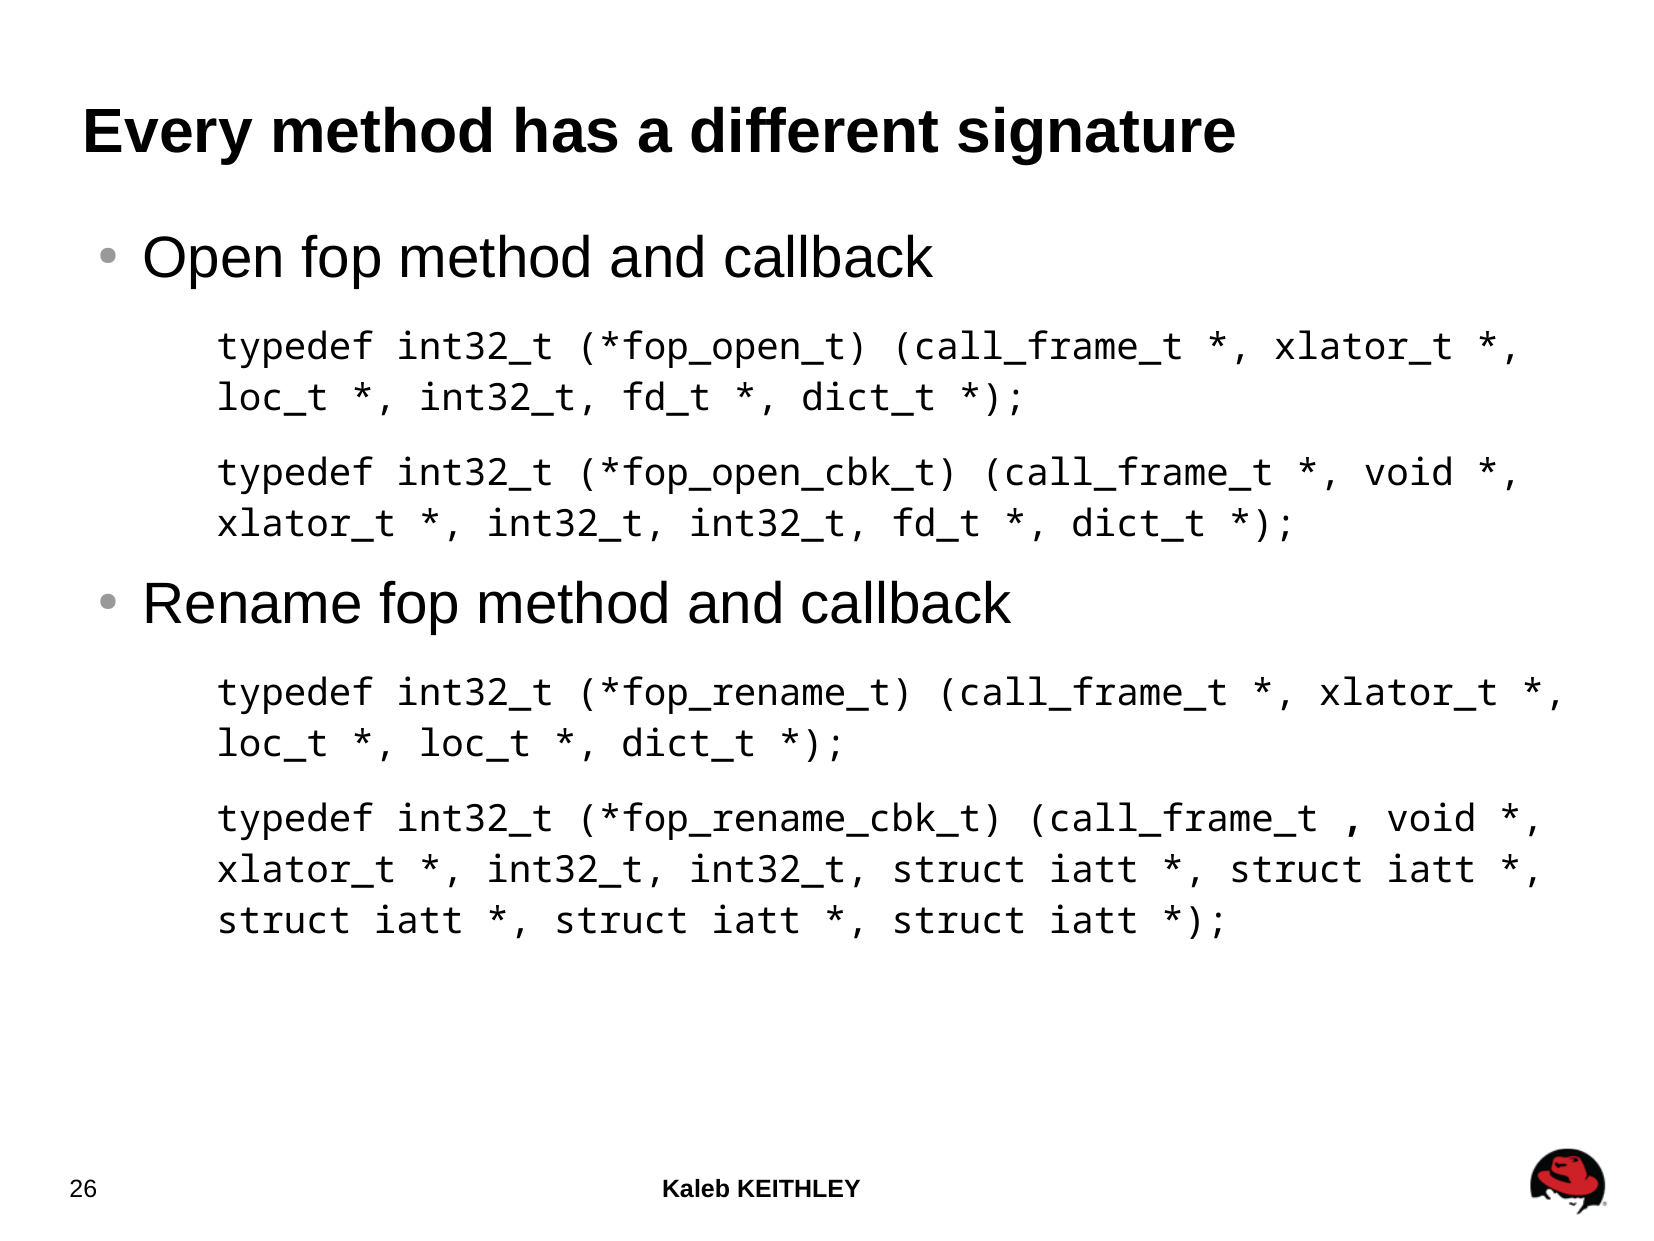

# Every method has a different signature
Open fop method and callback
typedef int32_t (*fop_open_t) (call_frame_t *, xlator_t *, loc_t *, int32_t, fd_t *, dict_t *);
typedef int32_t (*fop_open_cbk_t) (call_frame_t *, void *, xlator_t *, int32_t, int32_t, fd_t *, dict_t *);
Rename fop method and callback
typedef int32_t (*fop_rename_t) (call_frame_t *, xlator_t *, loc_t *, loc_t *, dict_t *);
typedef int32_t (*fop_rename_cbk_t) (call_frame_t , void *, xlator_t *, int32_t, int32_t, struct iatt *, struct iatt *, struct iatt *, struct iatt *, struct iatt *);